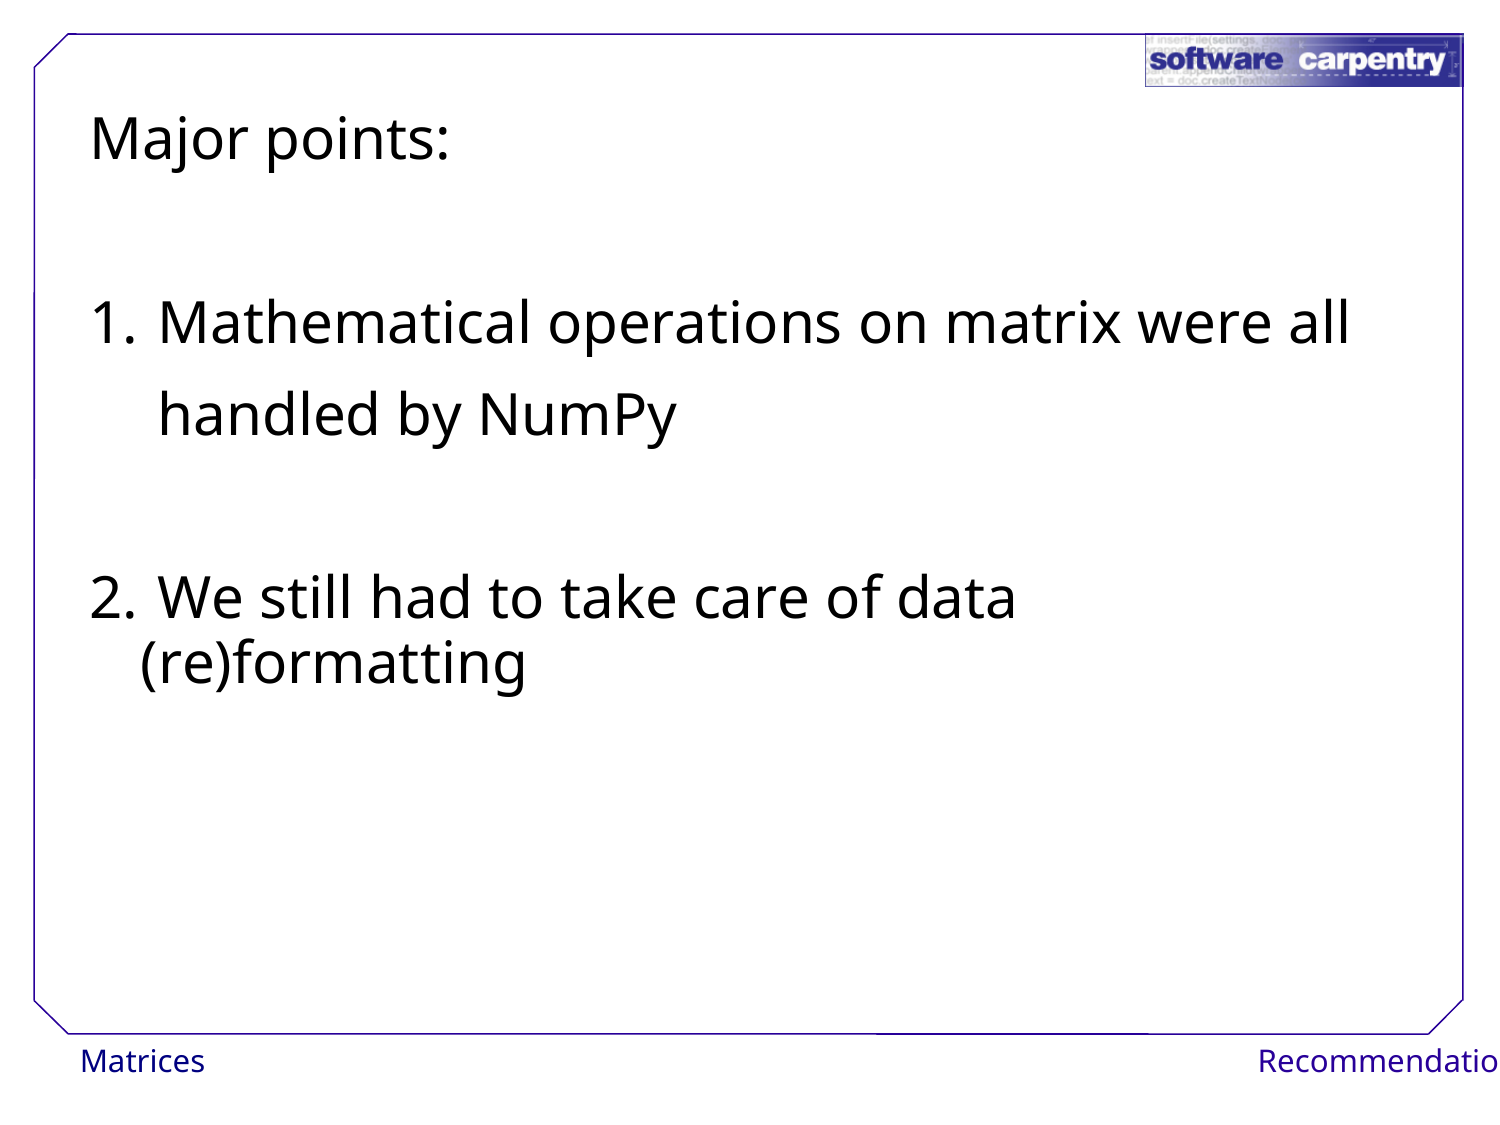

# Major points:
1.		Mathematical operations on matrix were all
		handled by NumPy
2.		We still had to take care of data (re)formatting